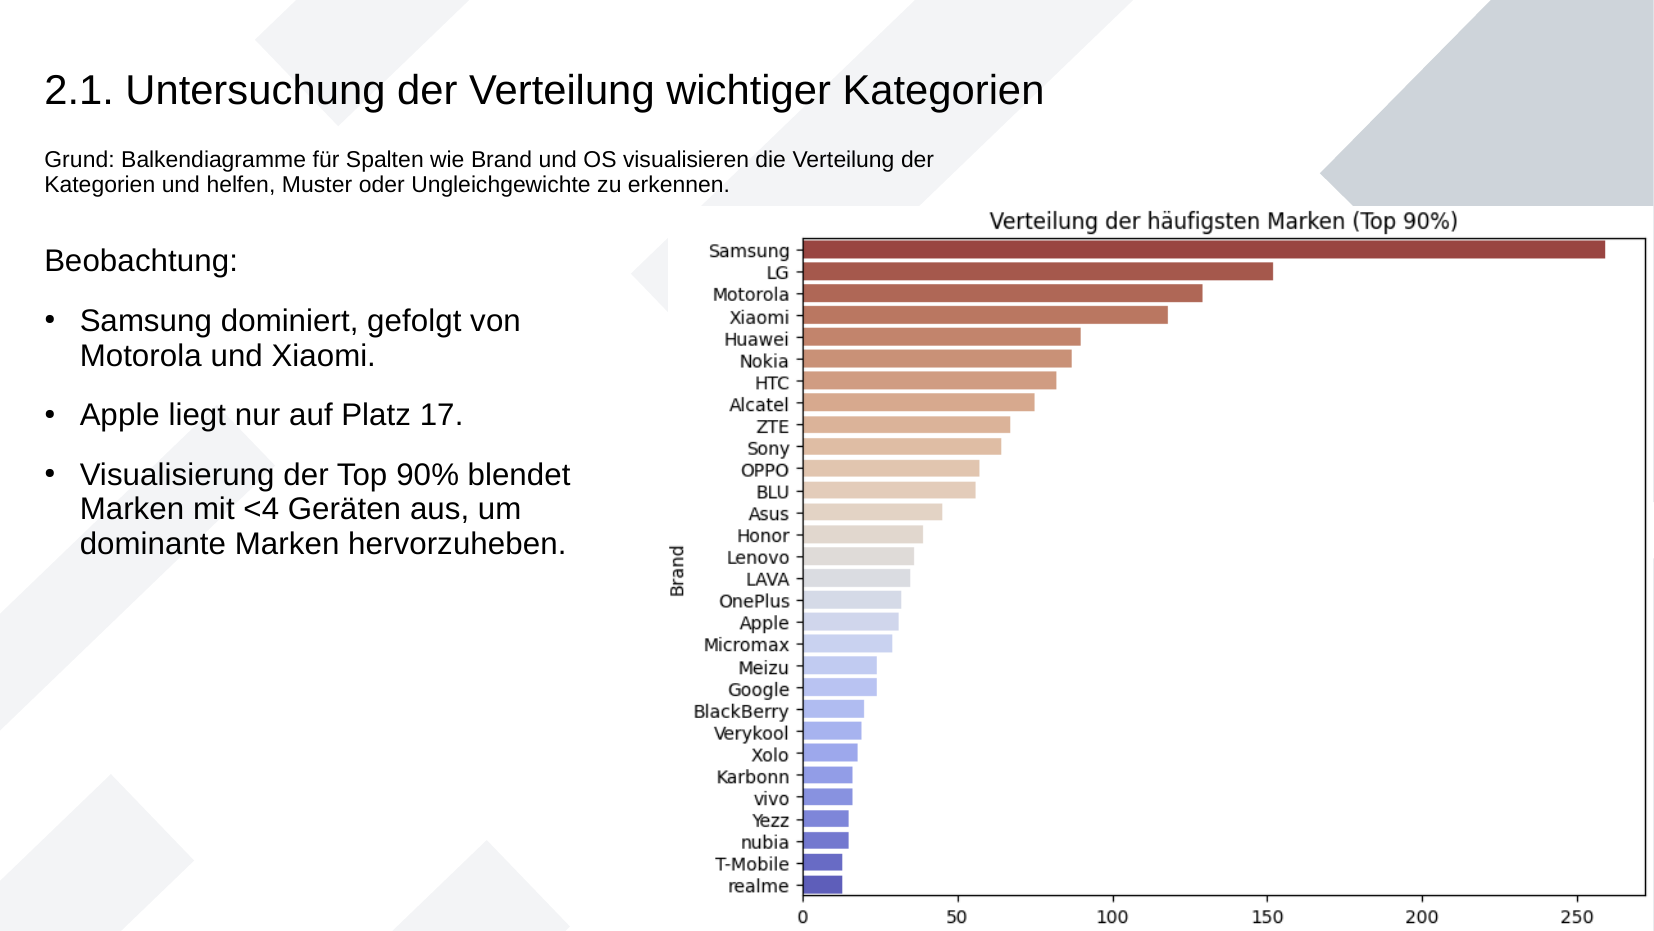

2.1. Untersuchung der Verteilung wichtiger Kategorien
Grund: Balkendiagramme für Spalten wie Brand und OS visualisieren die Verteilung der Kategorien und helfen, Muster oder Ungleichgewichte zu erkennen.
Beobachtung:
Samsung dominiert, gefolgt von Motorola und Xiaomi.
Apple liegt nur auf Platz 17.
Visualisierung der Top 90% blendet Marken mit <4 Geräten aus, um dominante Marken hervorzuheben.